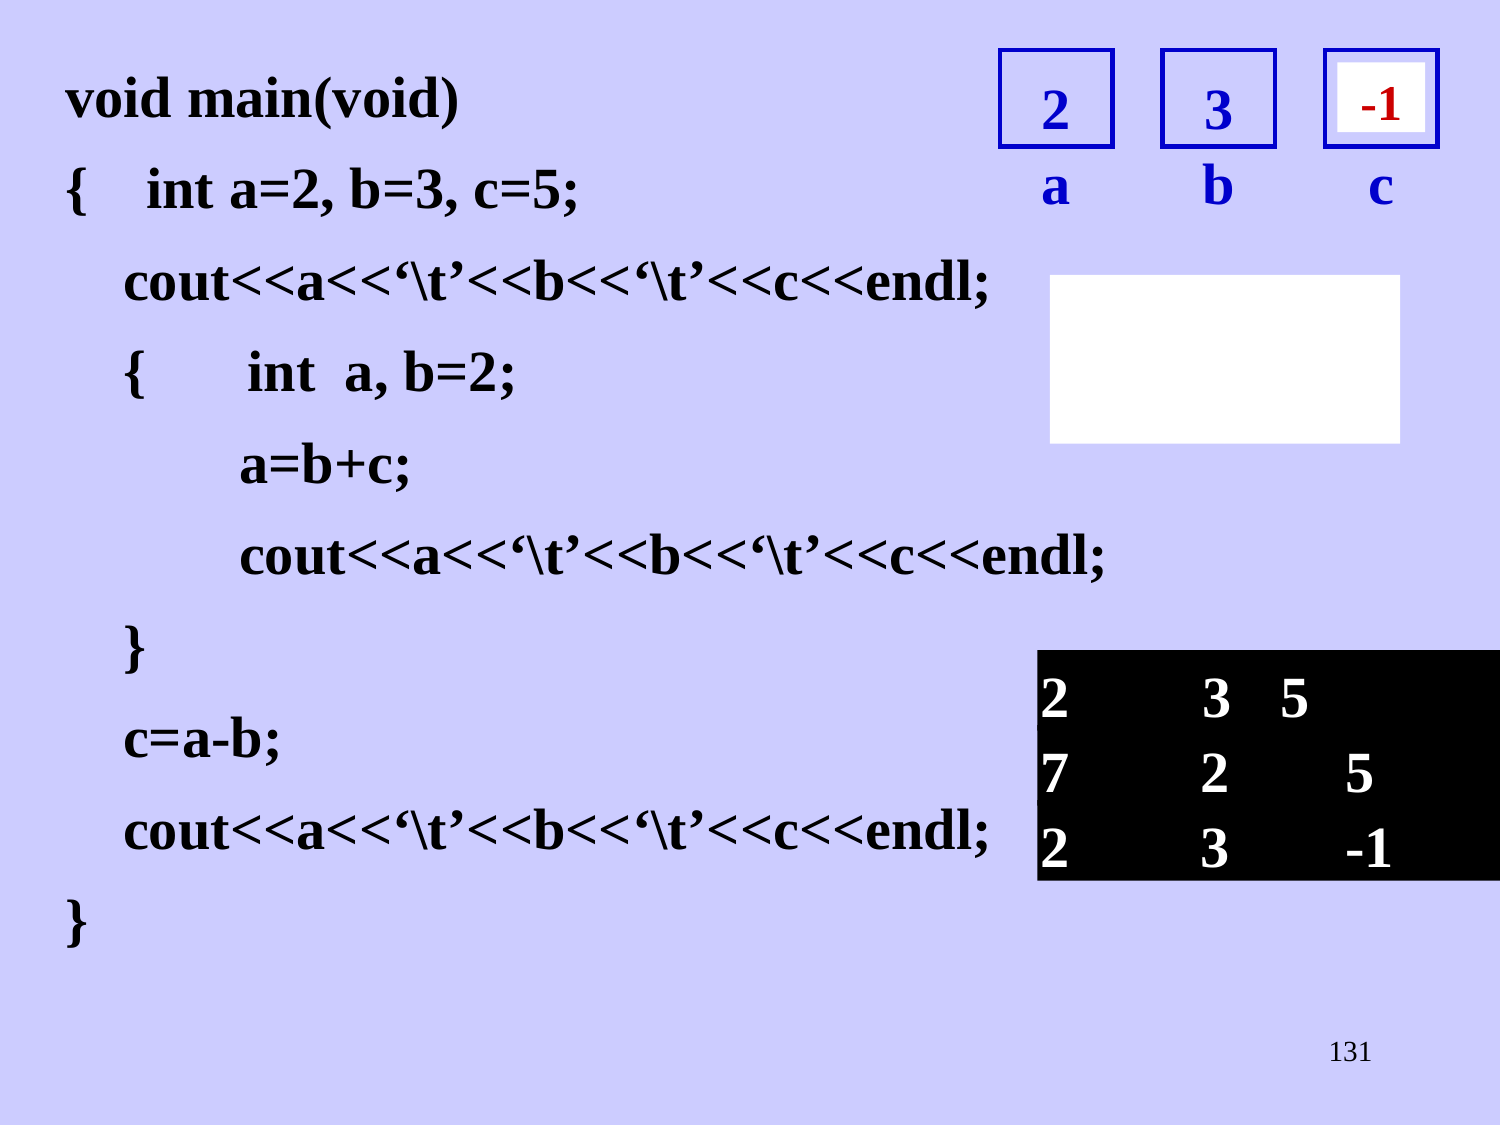

void main(void)
{ int a=2, b=3, c=5;
 cout<<a<<‘\t’<<b<<‘\t’<<c<<endl;
 { int a, b=2;
 a=b+c;
 cout<<a<<‘\t’<<b<<‘\t’<<c<<endl;
 }
 c=a-b;
 cout<<a<<‘\t’<<b<<‘\t’<<c<<endl;
}
2
a
3
b
5
c
-1
a
2
b
7
 3	 5
7 2 5
2 3 -1